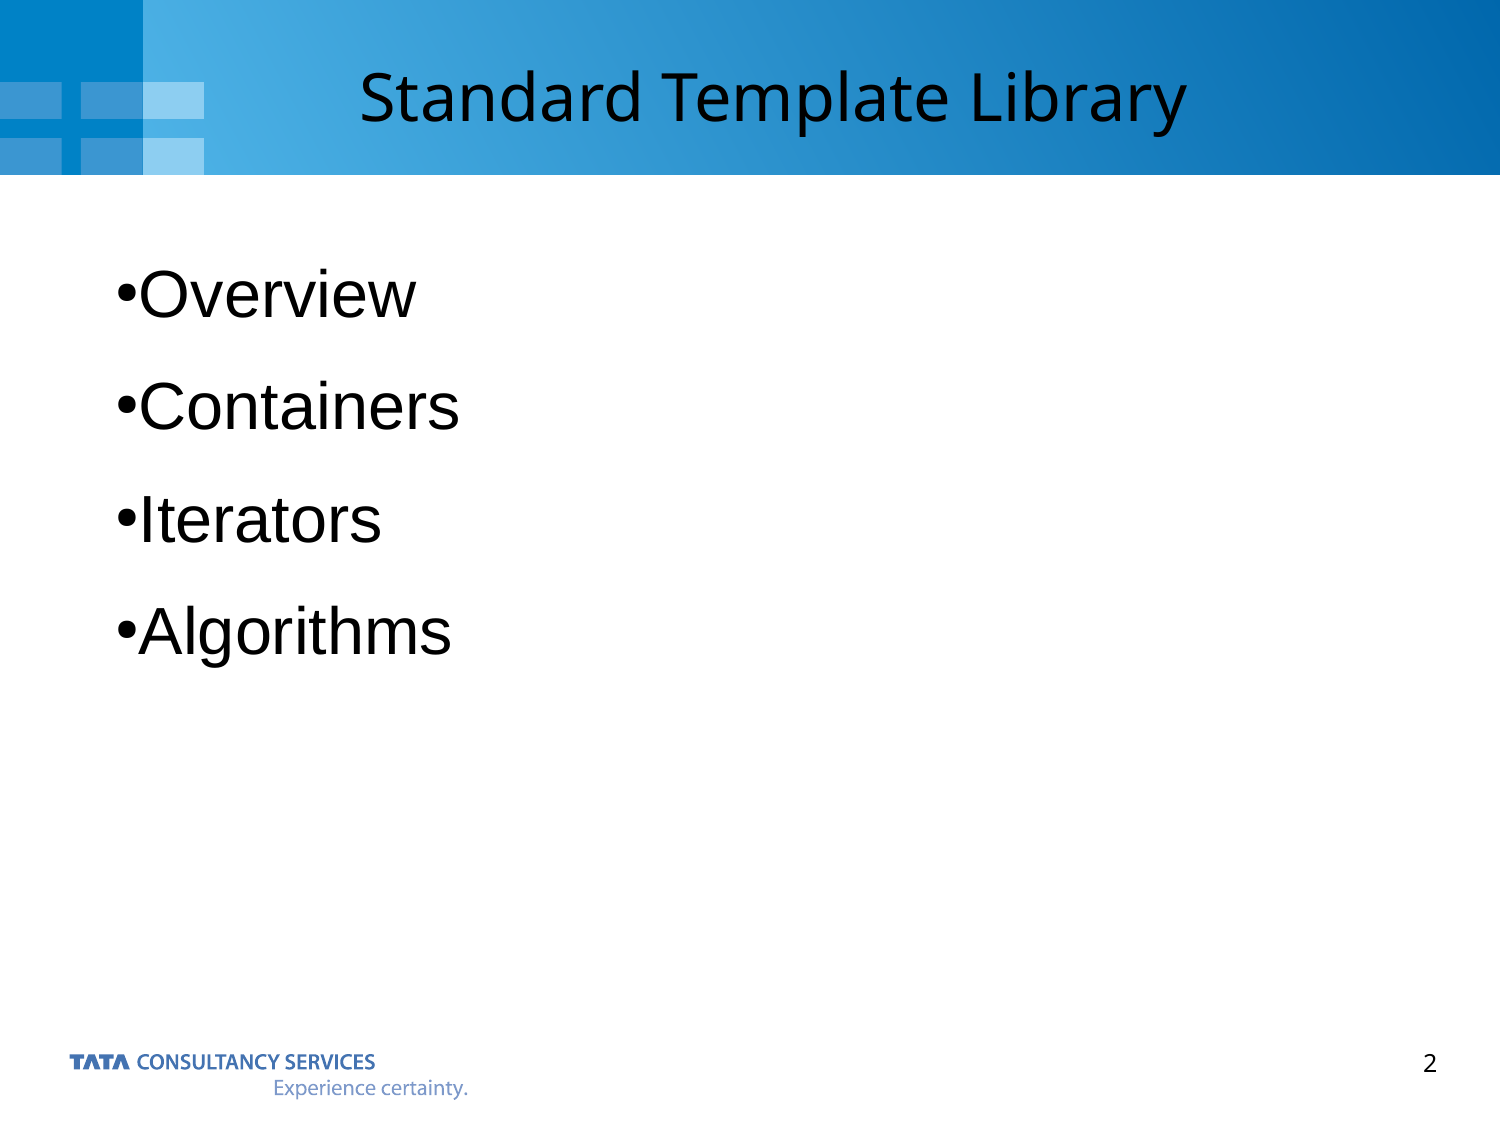

Standard Template Library
Overview
Containers
Iterators
Algorithms